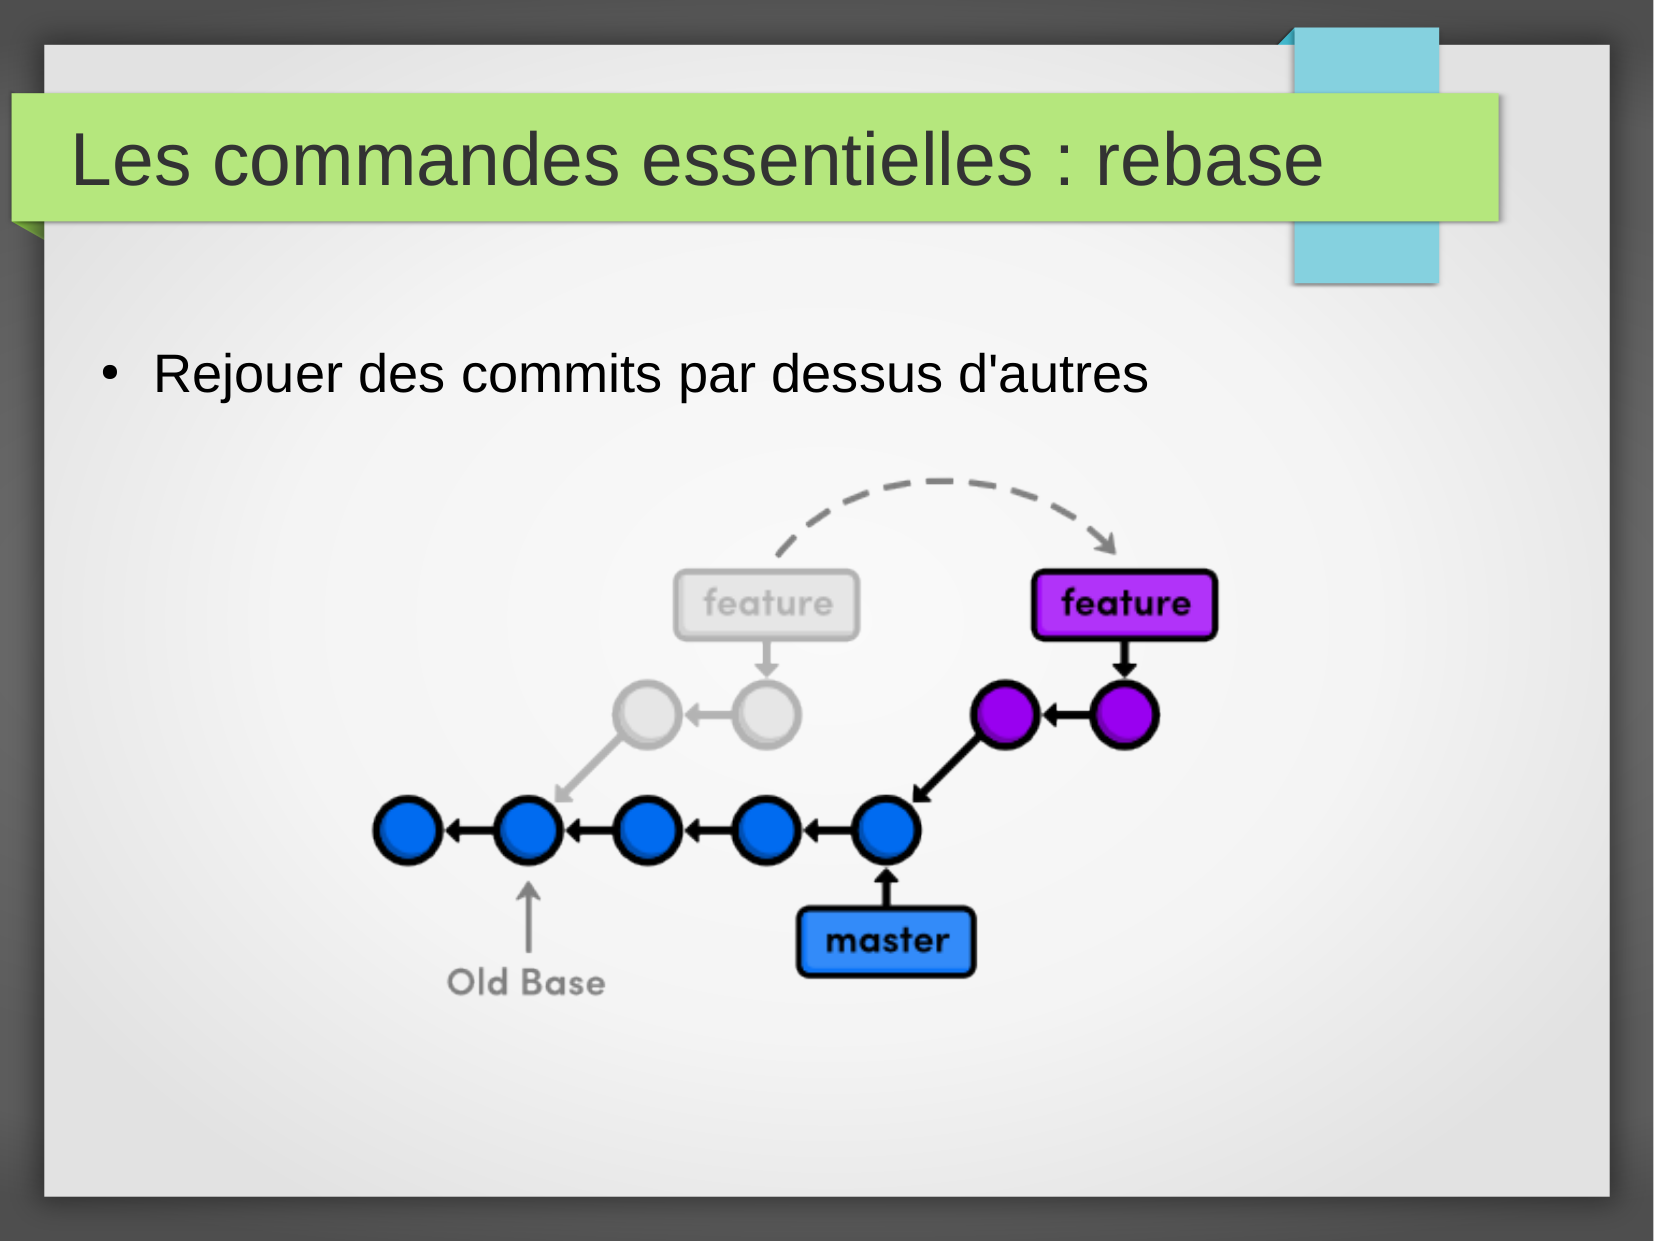

# Les commandes essentielles : rebase
Rejouer des commits par dessus d'autres